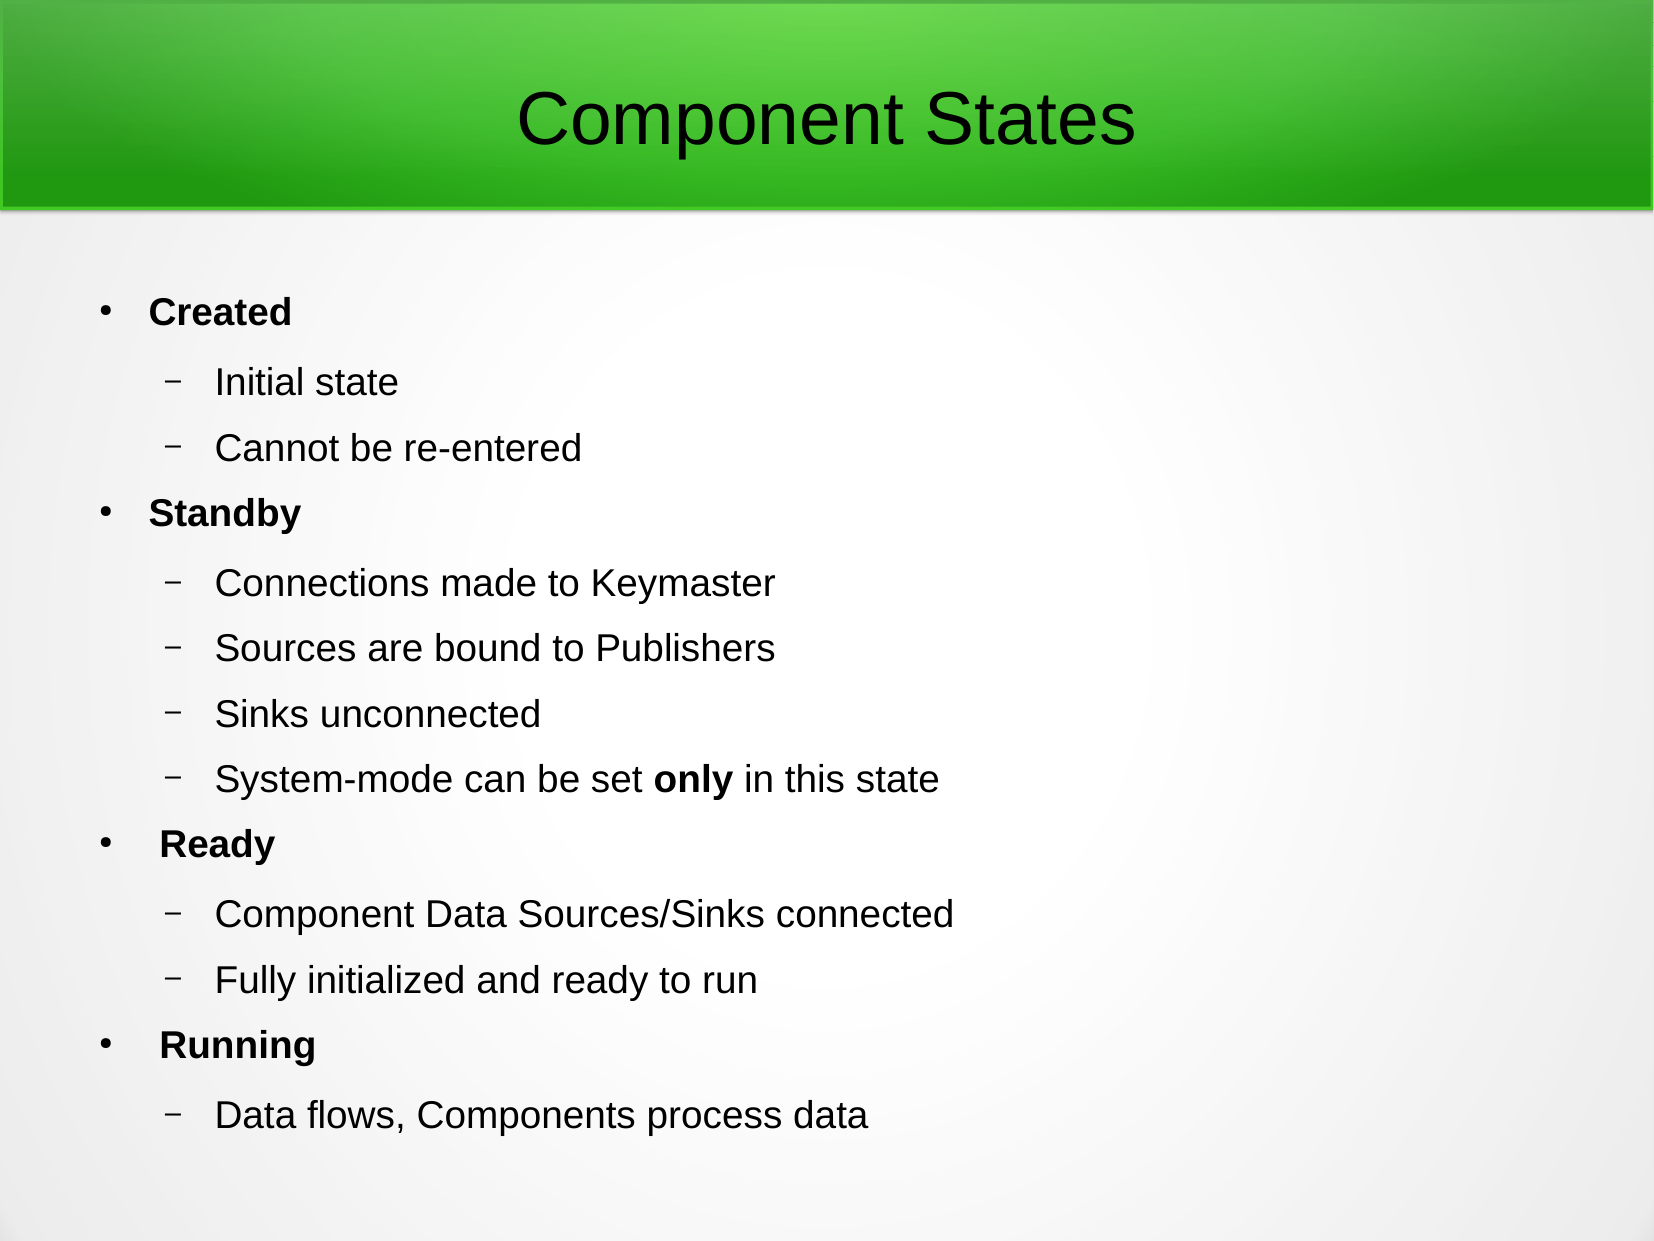

# Component States
Created
Initial state
Cannot be re-entered
Standby
Connections made to Keymaster
Sources are bound to Publishers
Sinks unconnected
System-mode can be set only in this state
 Ready
Component Data Sources/Sinks connected
Fully initialized and ready to run
 Running
Data flows, Components process data